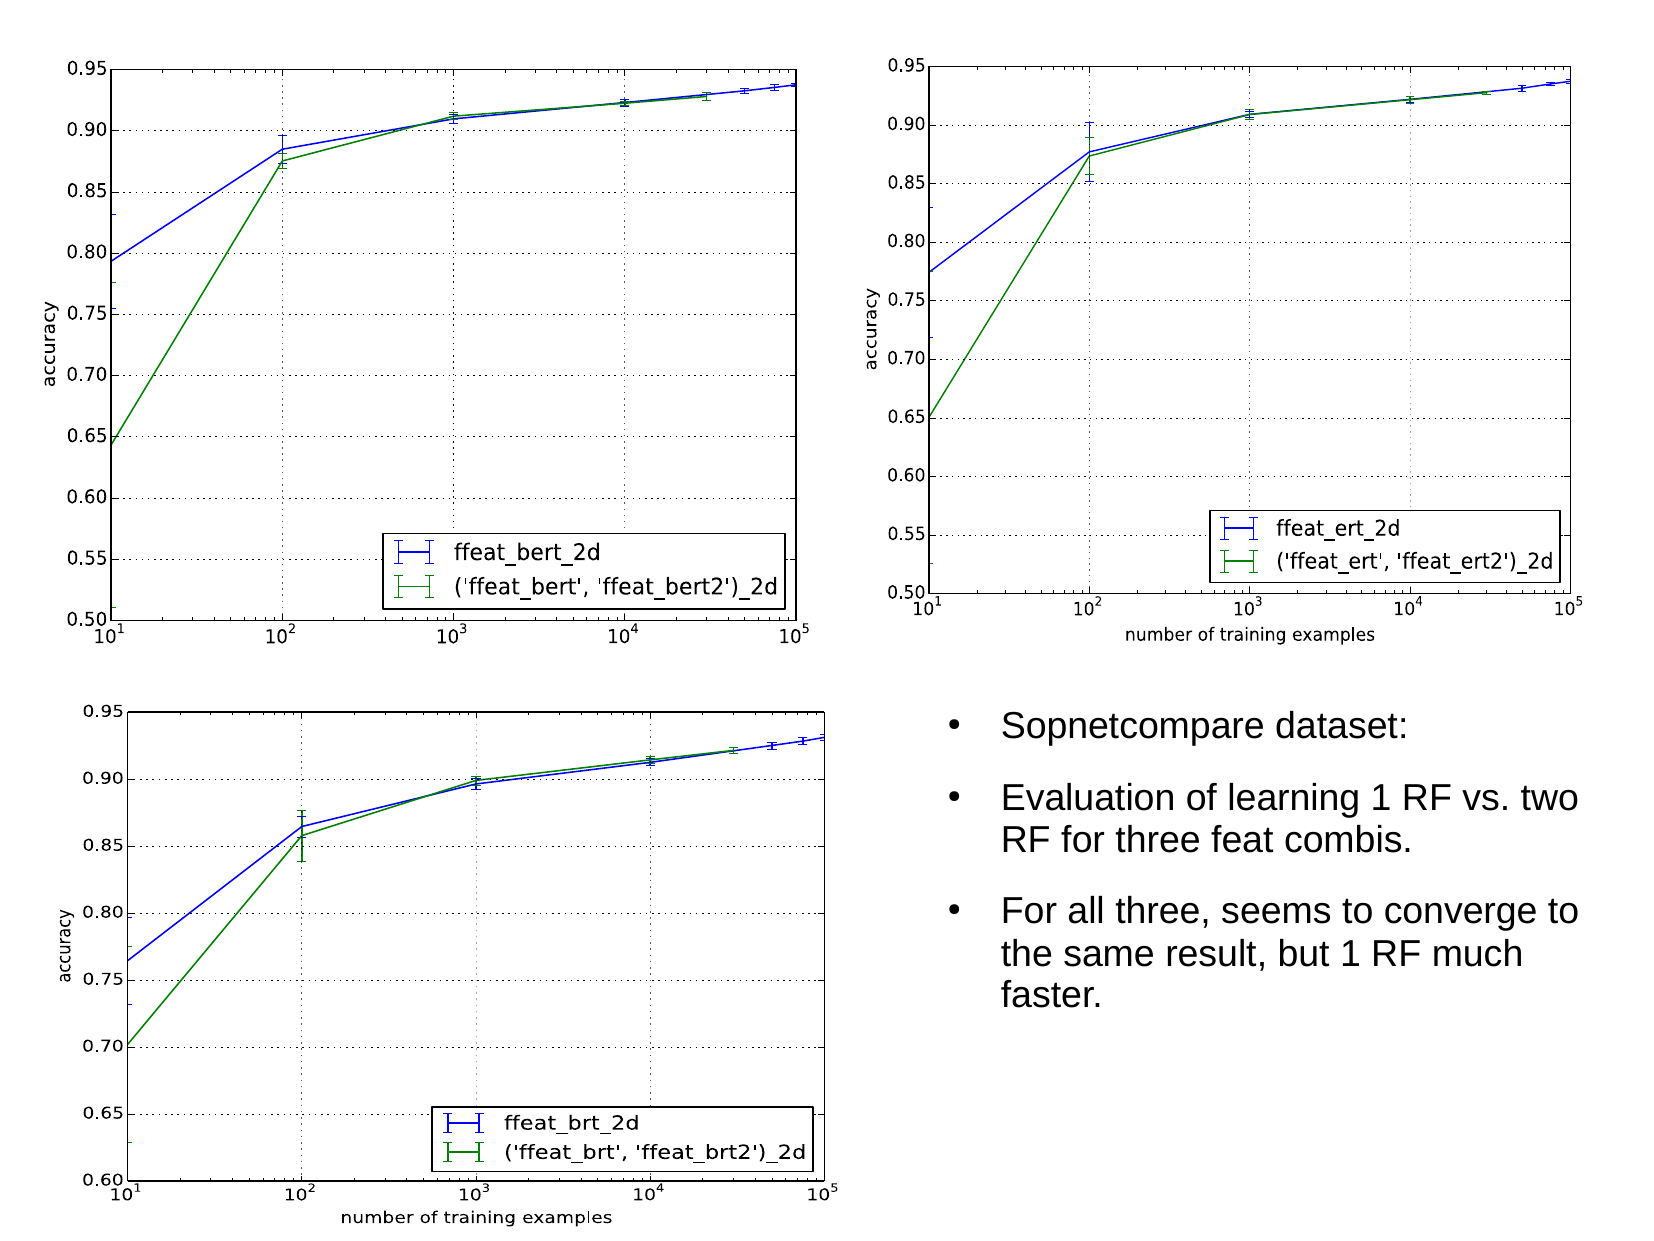

# Sopnetcompare dataset:
Evaluation of learning 1 RF vs. two RF for three feat combis.
For all three, seems to converge to the same result, but 1 RF much faster.